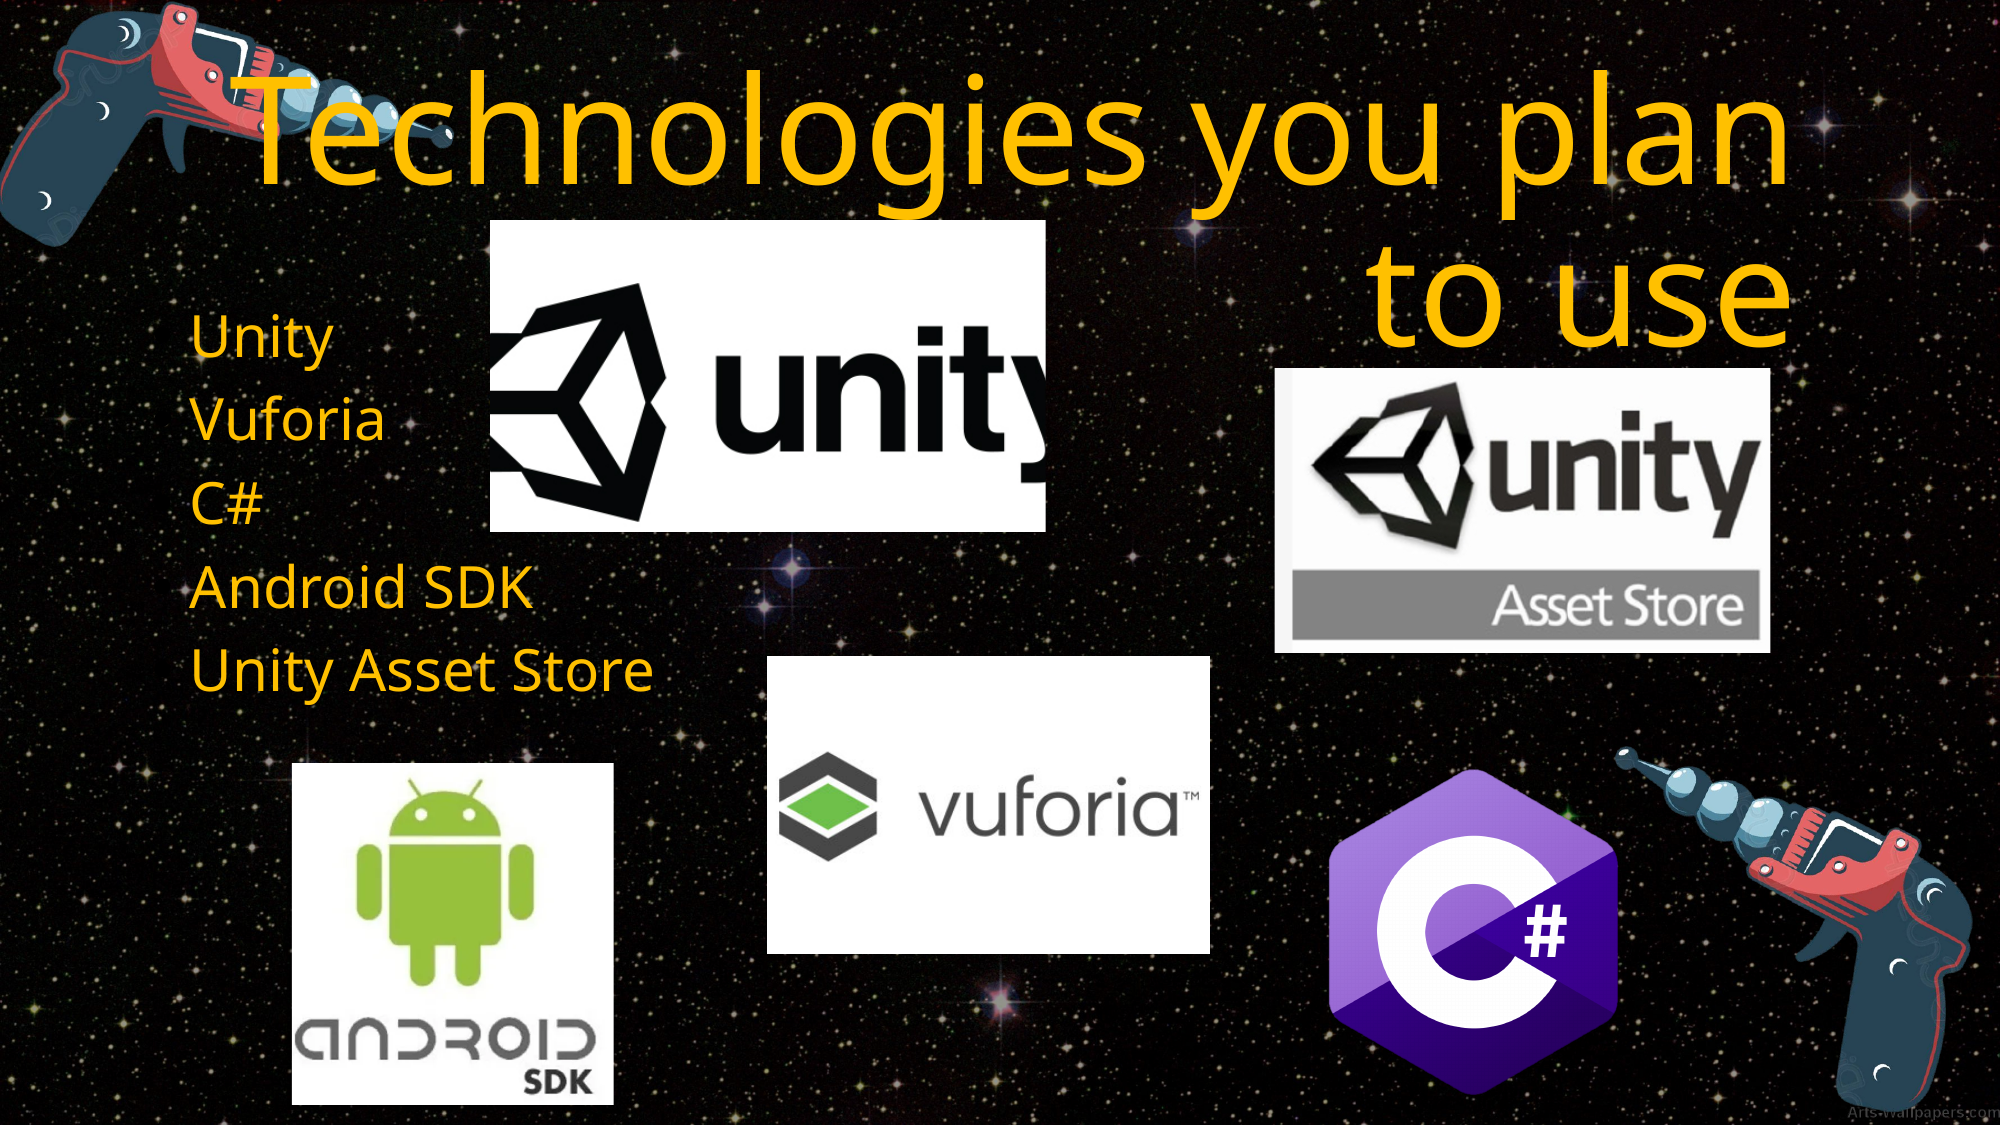

# Technologies you plan to use
Unity
Vuforia
C#
Android SDK
Unity Asset Store